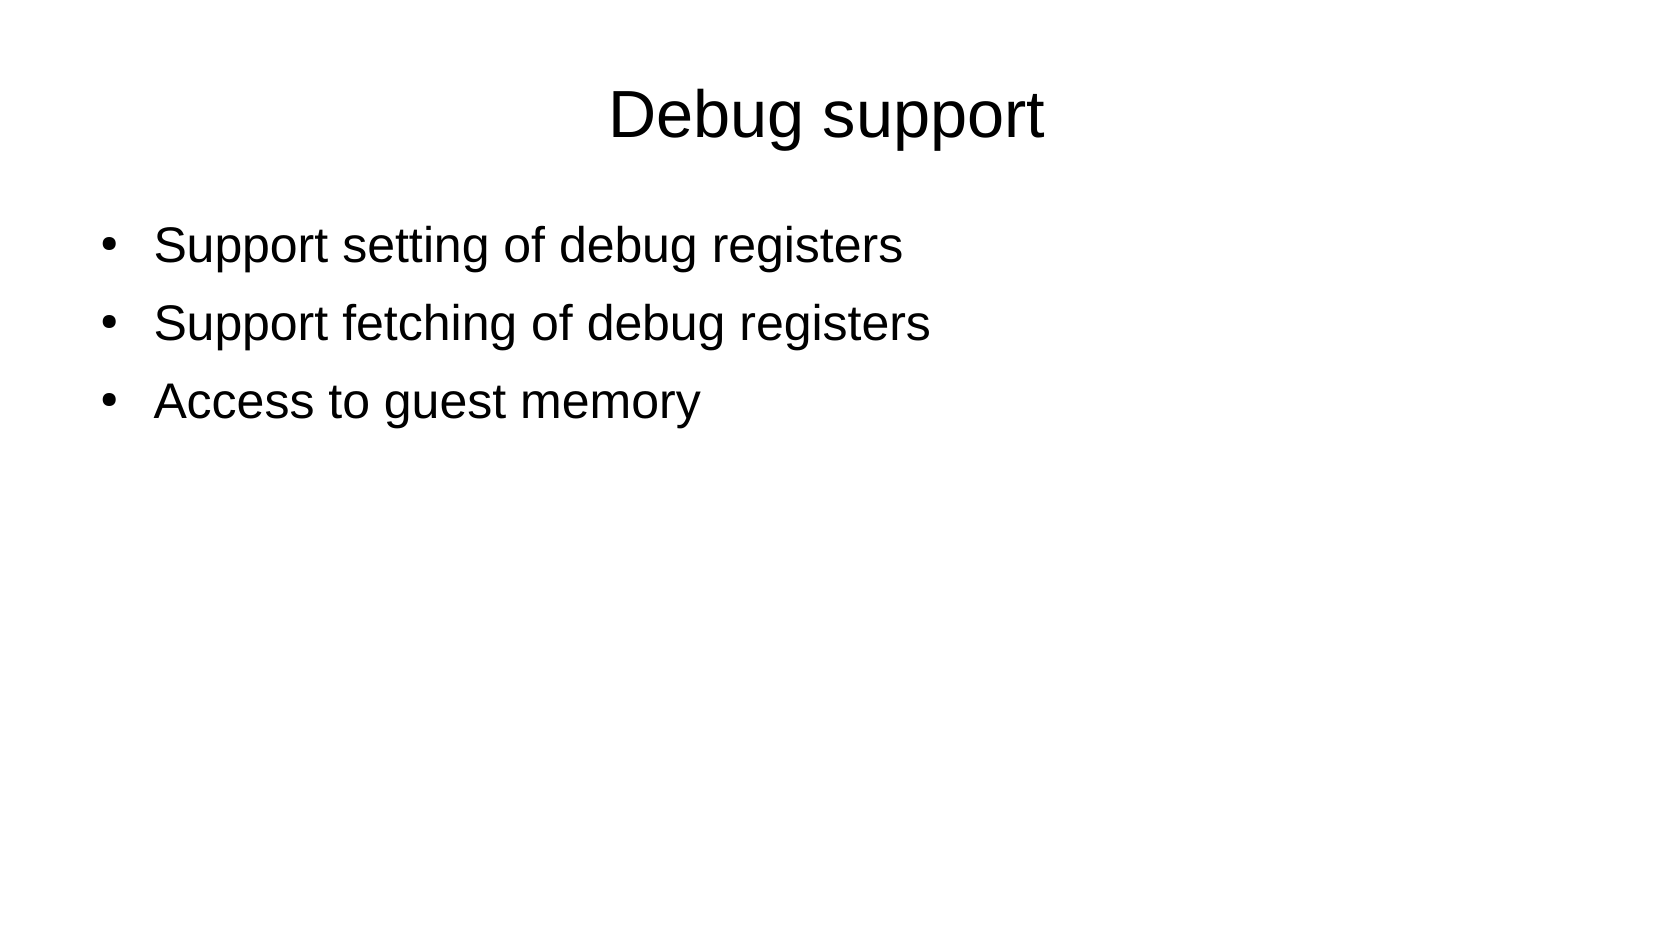

# Debug support
Support setting of debug registers
Support fetching of debug registers
Access to guest memory